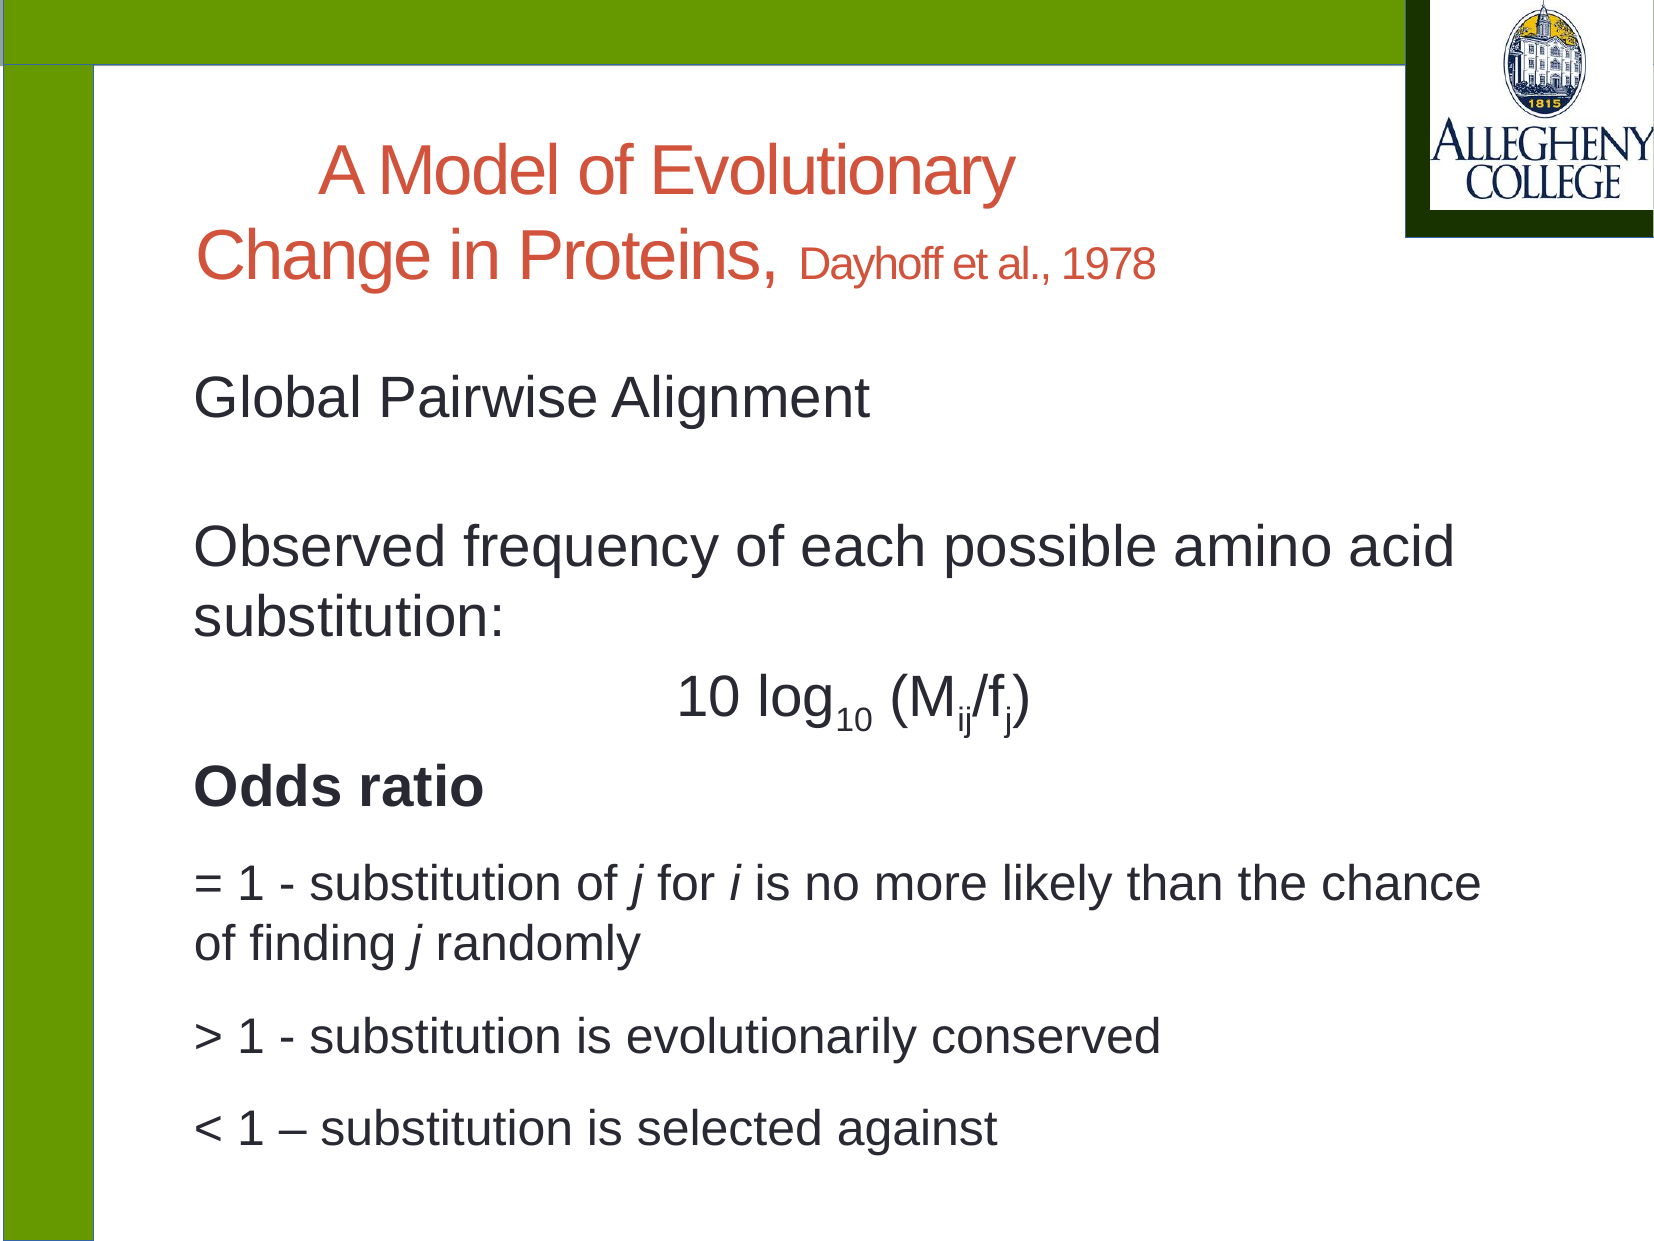

A Model of Evolutionary
Change in Proteins, Dayhoff et al., 1978
# Global Pairwise Alignment
Observed frequency of each possible amino acid substitution:
10 log10 (Mij/fj)
Odds ratio
= 1 - substitution of j for i is no more likely than the chance of finding j randomly
> 1 - substitution is evolutionarily conserved
< 1 – substitution is selected against